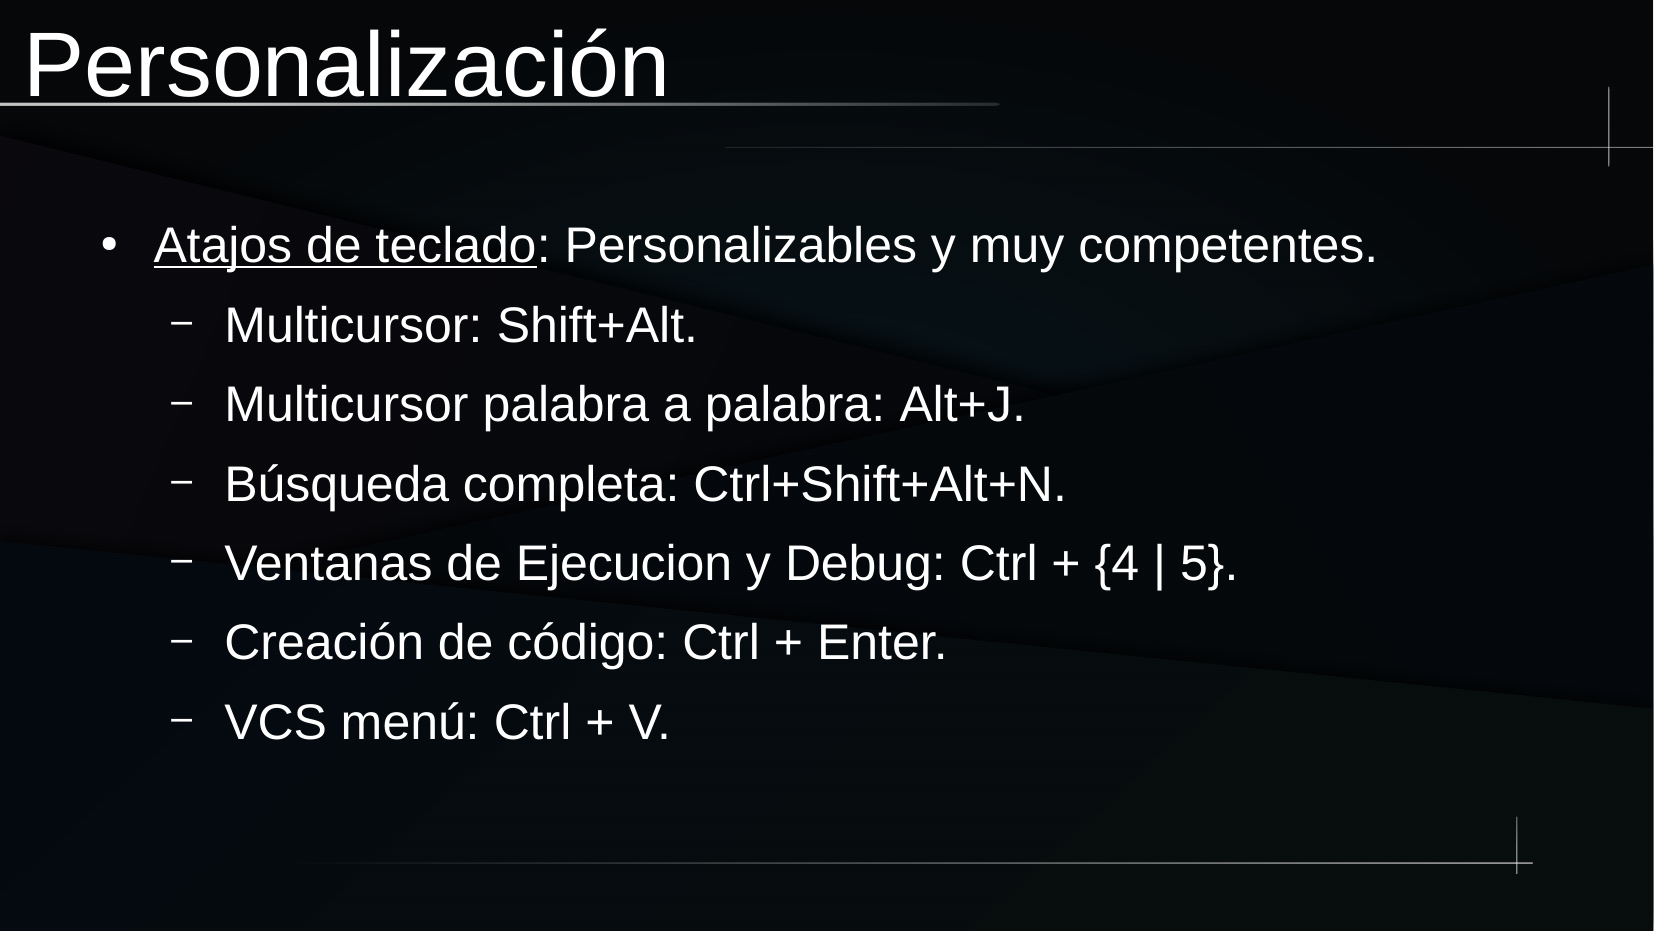

# Personalización
Atajos de teclado: Personalizables y muy competentes.
Multicursor: Shift+Alt.
Multicursor palabra a palabra: Alt+J.
Búsqueda completa: Ctrl+Shift+Alt+N.
Ventanas de Ejecucion y Debug: Ctrl + {4 | 5}.
Creación de código: Ctrl + Enter.
VCS menú: Ctrl + V.